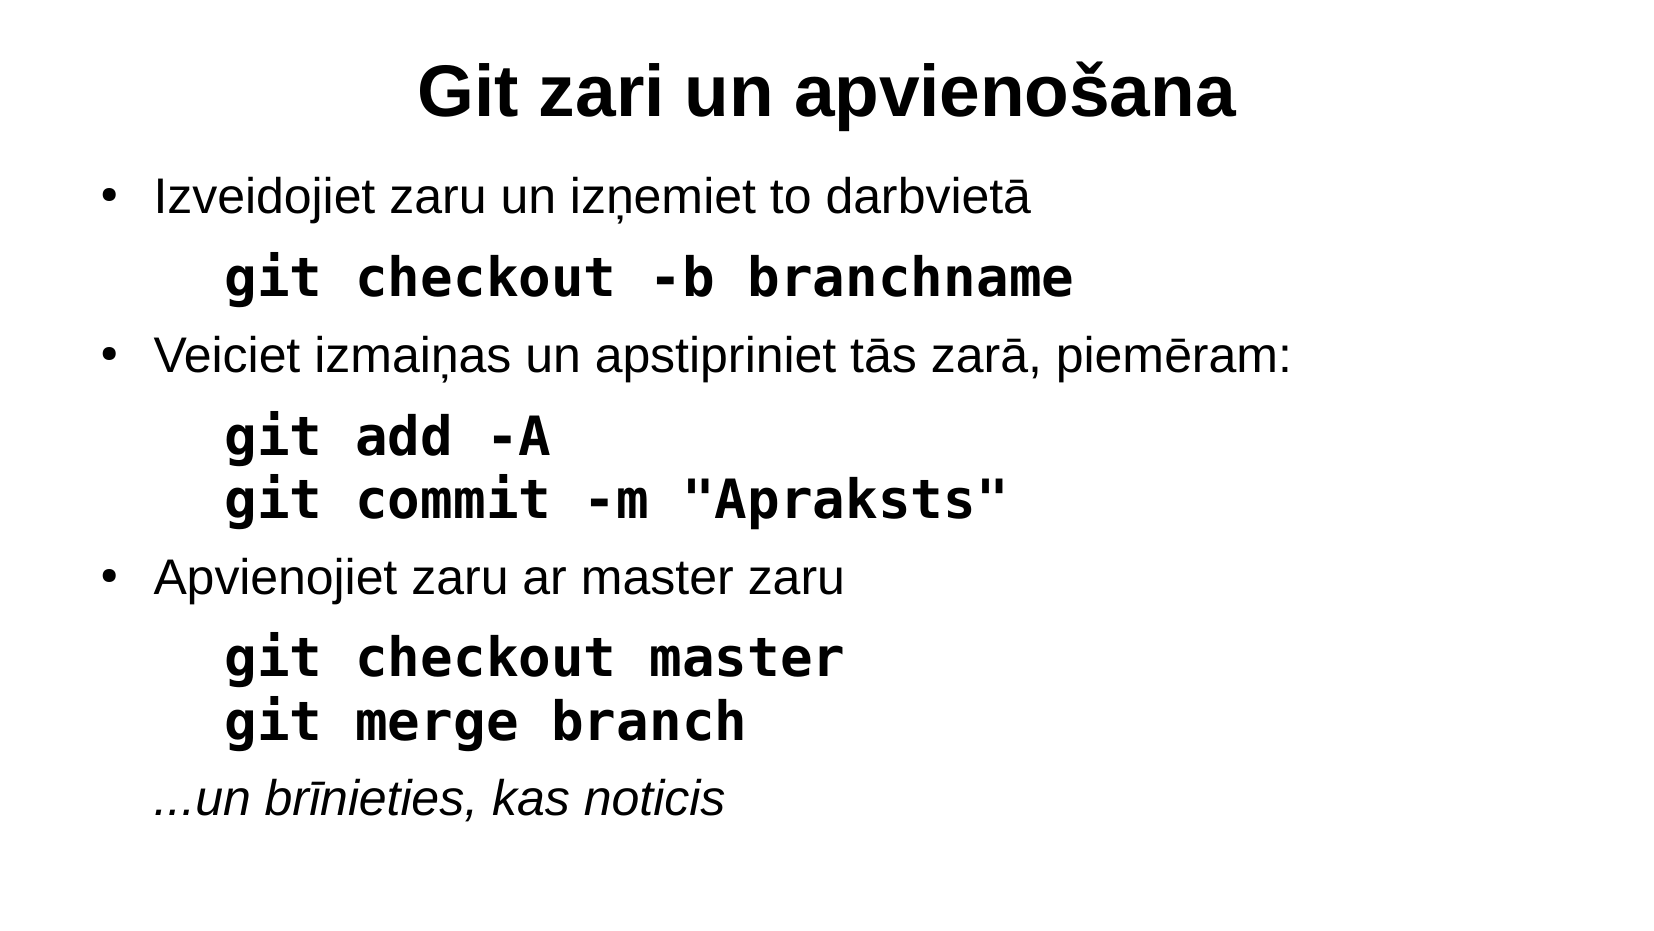

# Git zari un apvienošana
Izveidojiet zaru un izņemiet to darbvietā
git checkout -b branchname
Veiciet izmaiņas un apstipriniet tās zarā, piemēram:
git add -A
git commit -m "Apraksts"
Apvienojiet zaru ar master zaru
git checkout master
git merge branch
...un brīnieties, kas noticis